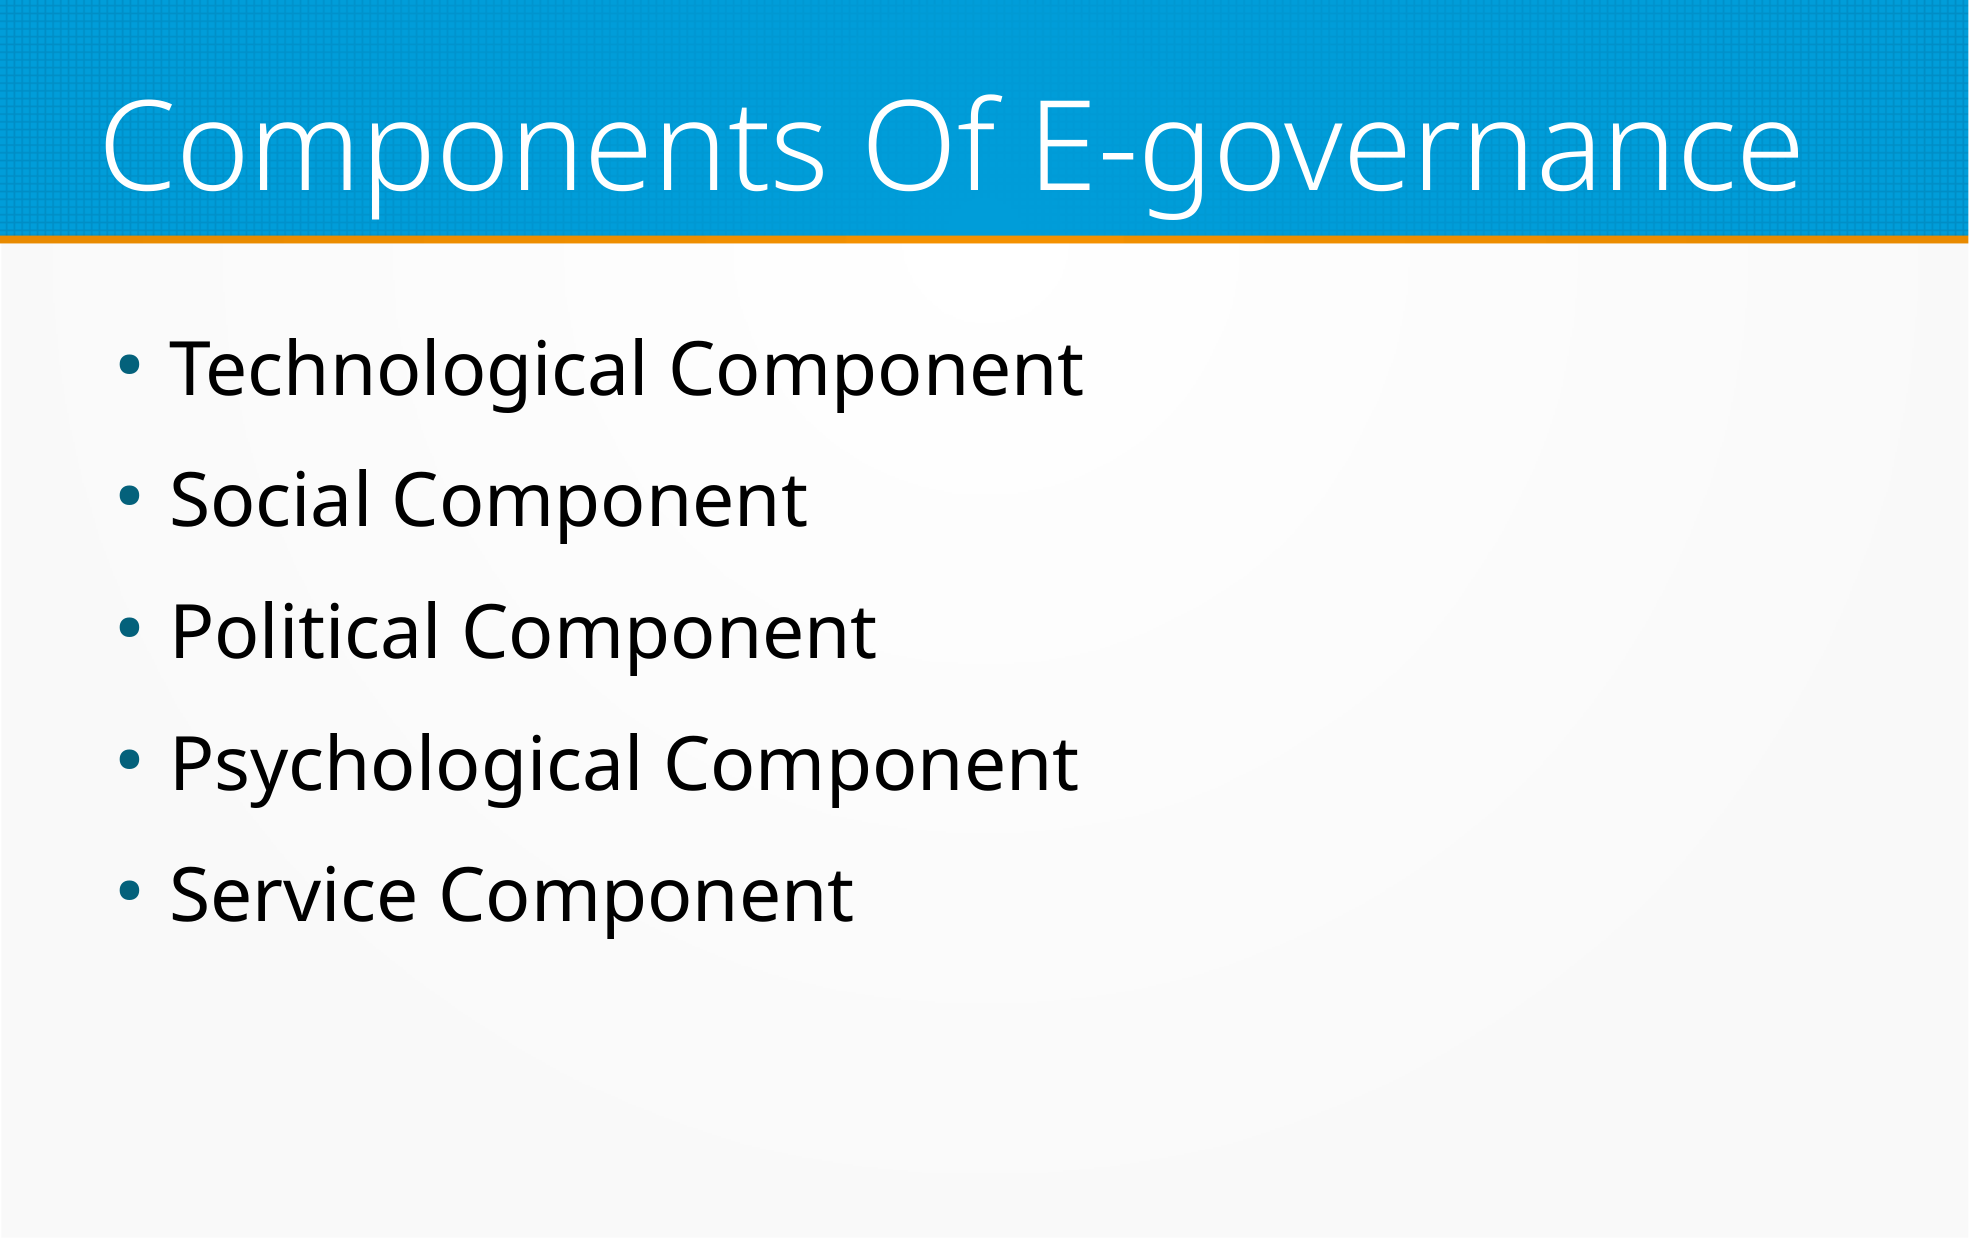

# Components Of E-governance
Technological Component
Social Component
Political Component
Psychological Component
Service Component